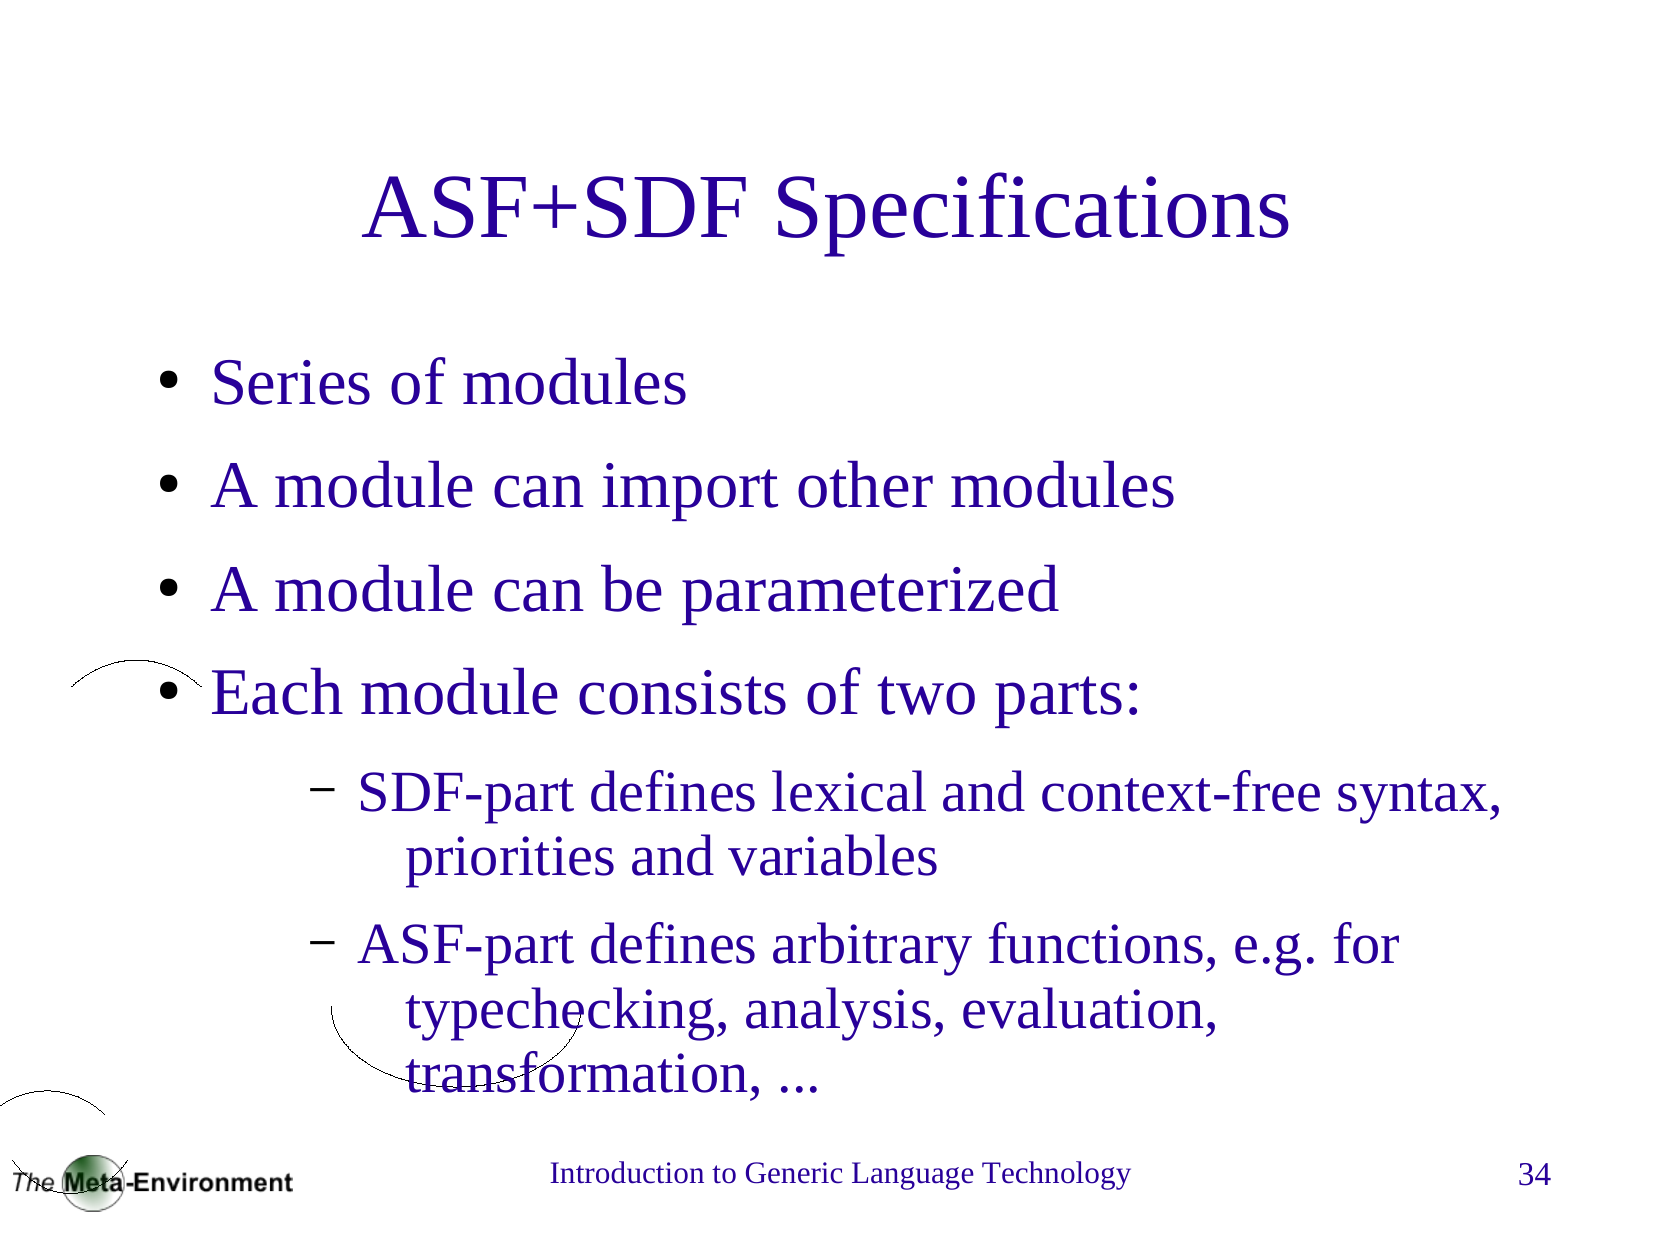

# ASF+SDF Specifications
Series of modules
A module can import other modules
A module can be parameterized
Each module consists of two parts:
SDF-part defines lexical and context-free syntax, priorities and variables
ASF-part defines arbitrary functions, e.g. for typechecking, analysis, evaluation, transformation, ...